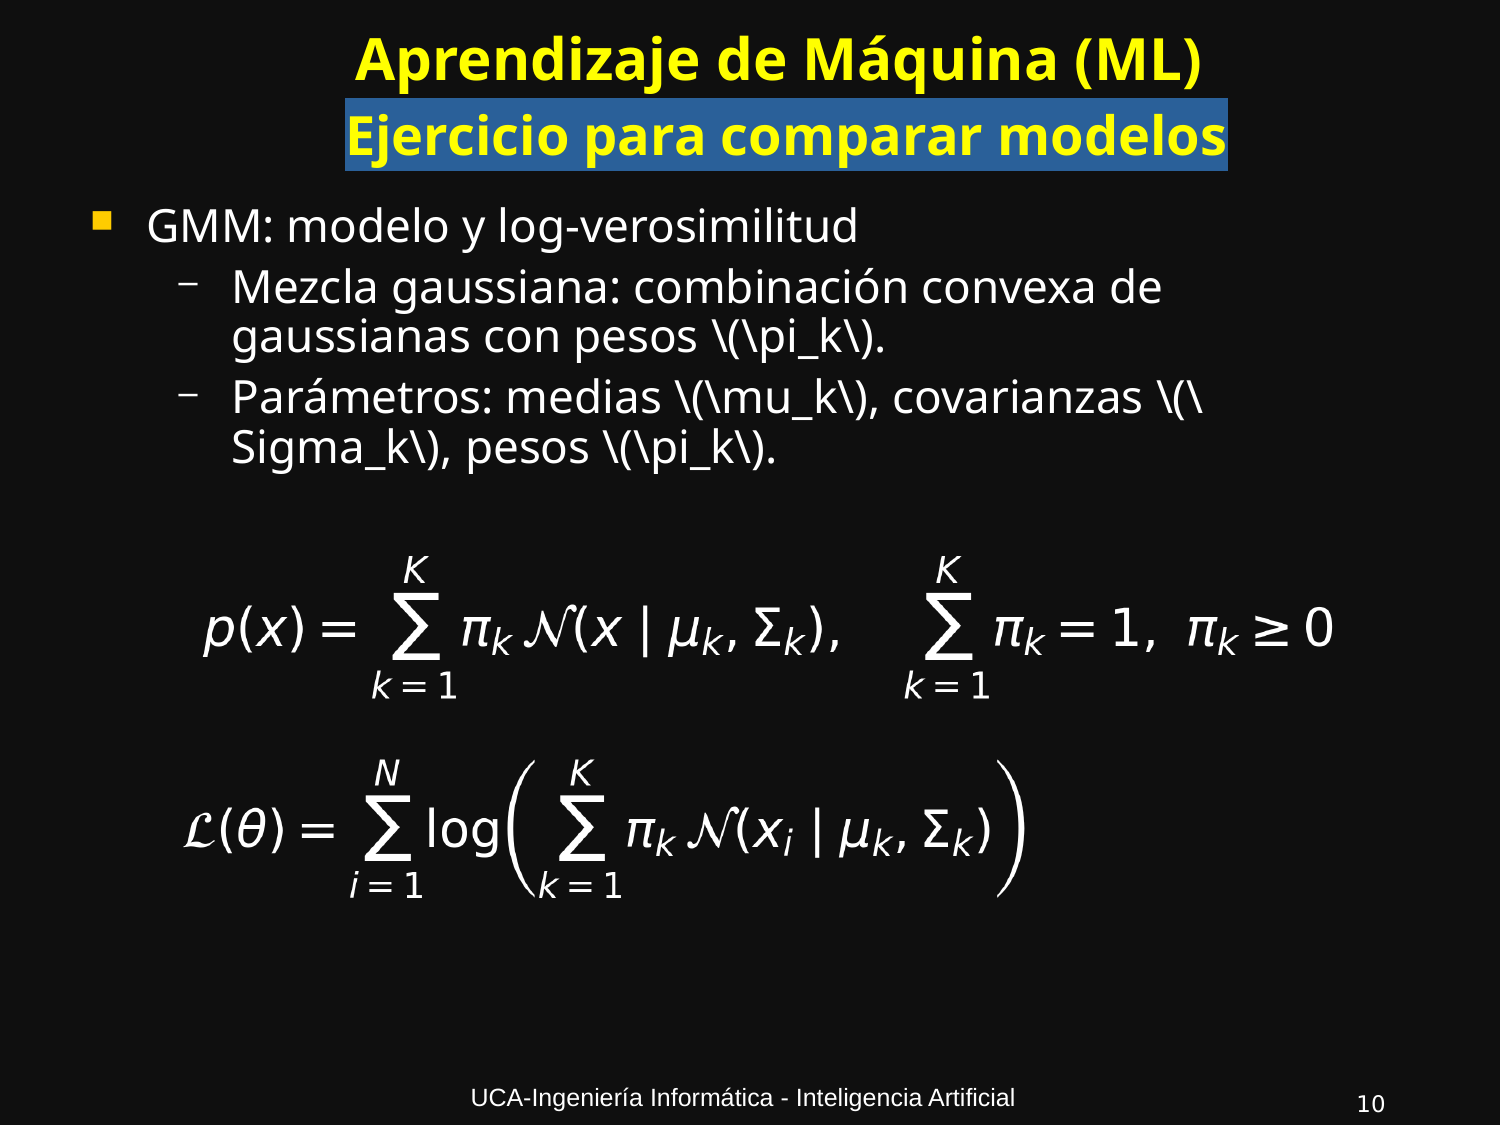

# Aprendizaje de Máquina (ML) Ejercicio para comparar modelos
GMM: modelo y log-verosimilitud
Mezcla gaussiana: combinación convexa de gaussianas con pesos \(\pi_k\).
Parámetros: medias \(\mu_k\), covarianzas \(\Sigma_k\), pesos \(\pi_k\).